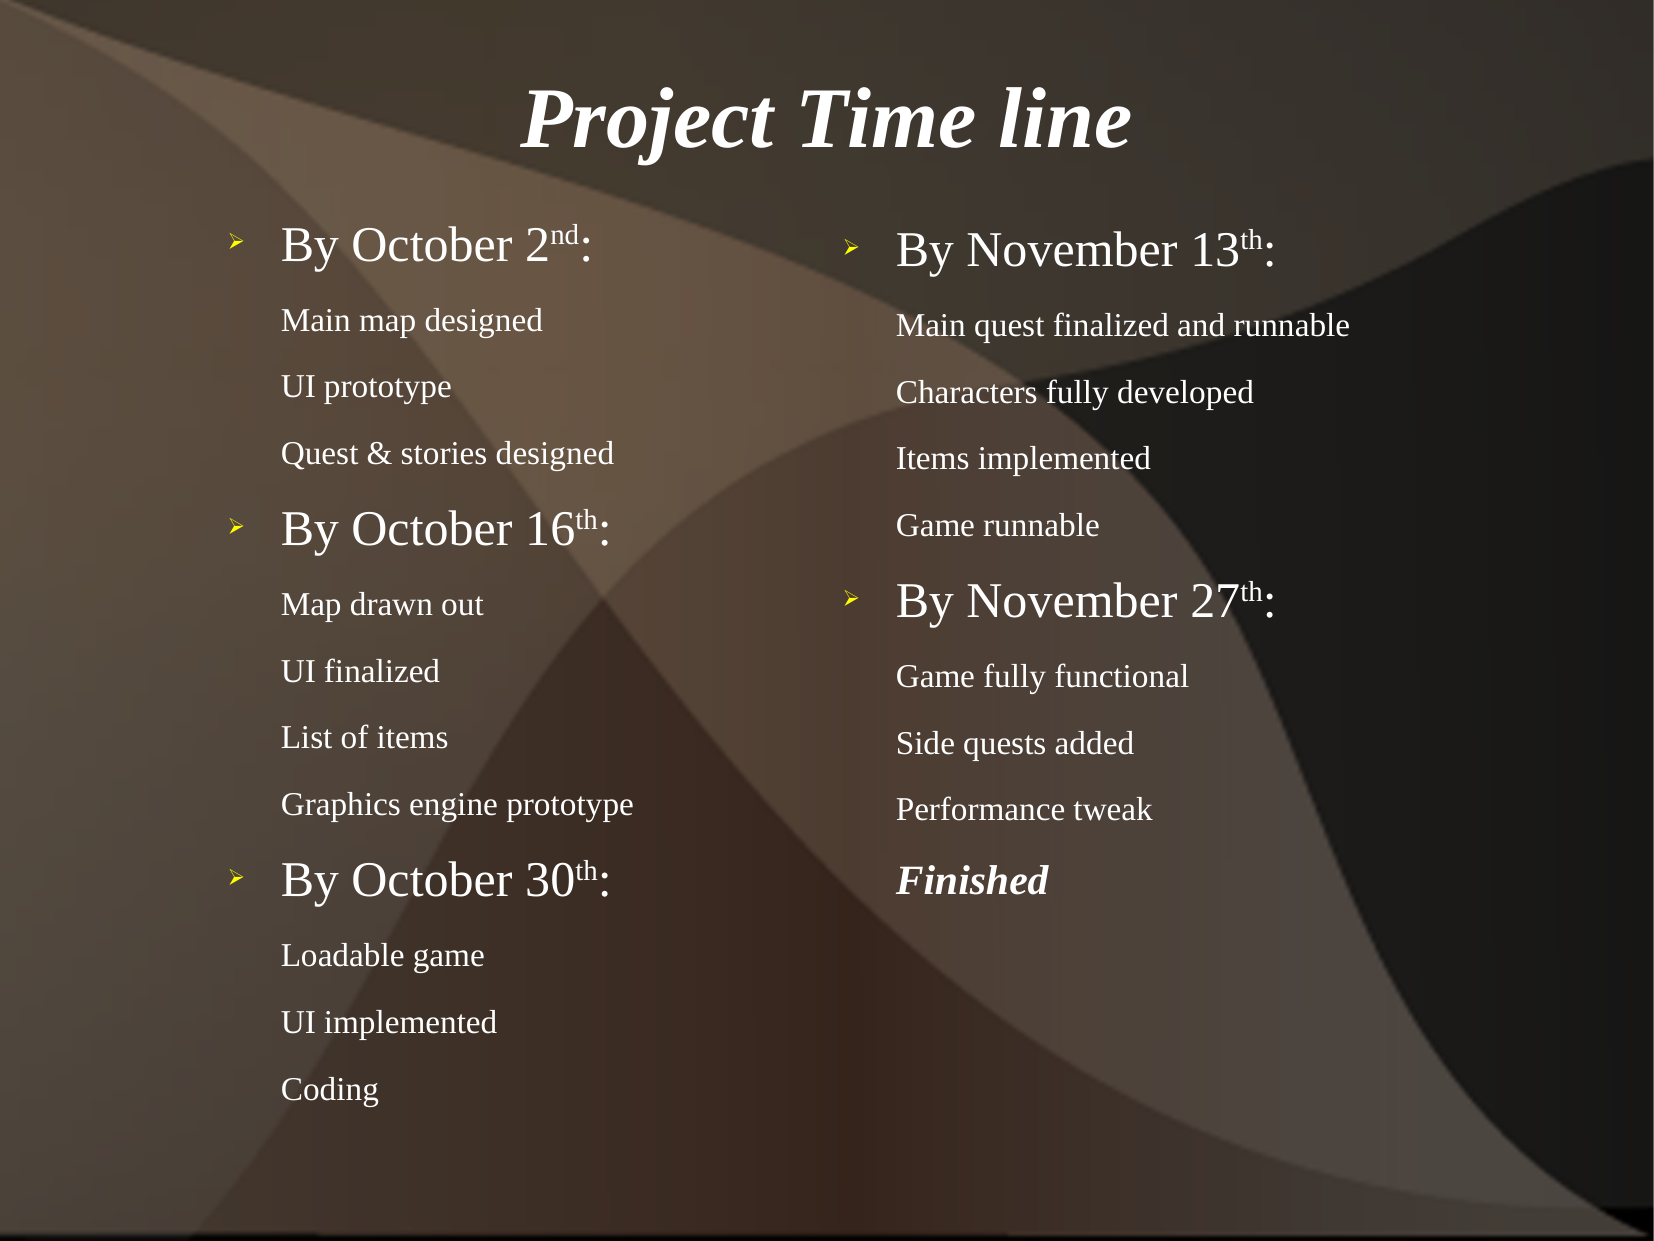

# Project Time line
By October 2nd:
Main map designed
UI prototype
Quest & stories designed
By October 16th:
Map drawn out
UI finalized
List of items
Graphics engine prototype
By October 30th:
Loadable game
UI implemented
Coding
By November 13th:
Main quest finalized and runnable
Characters fully developed
Items implemented
Game runnable
By November 27th:
Game fully functional
Side quests added
Performance tweak
Finished